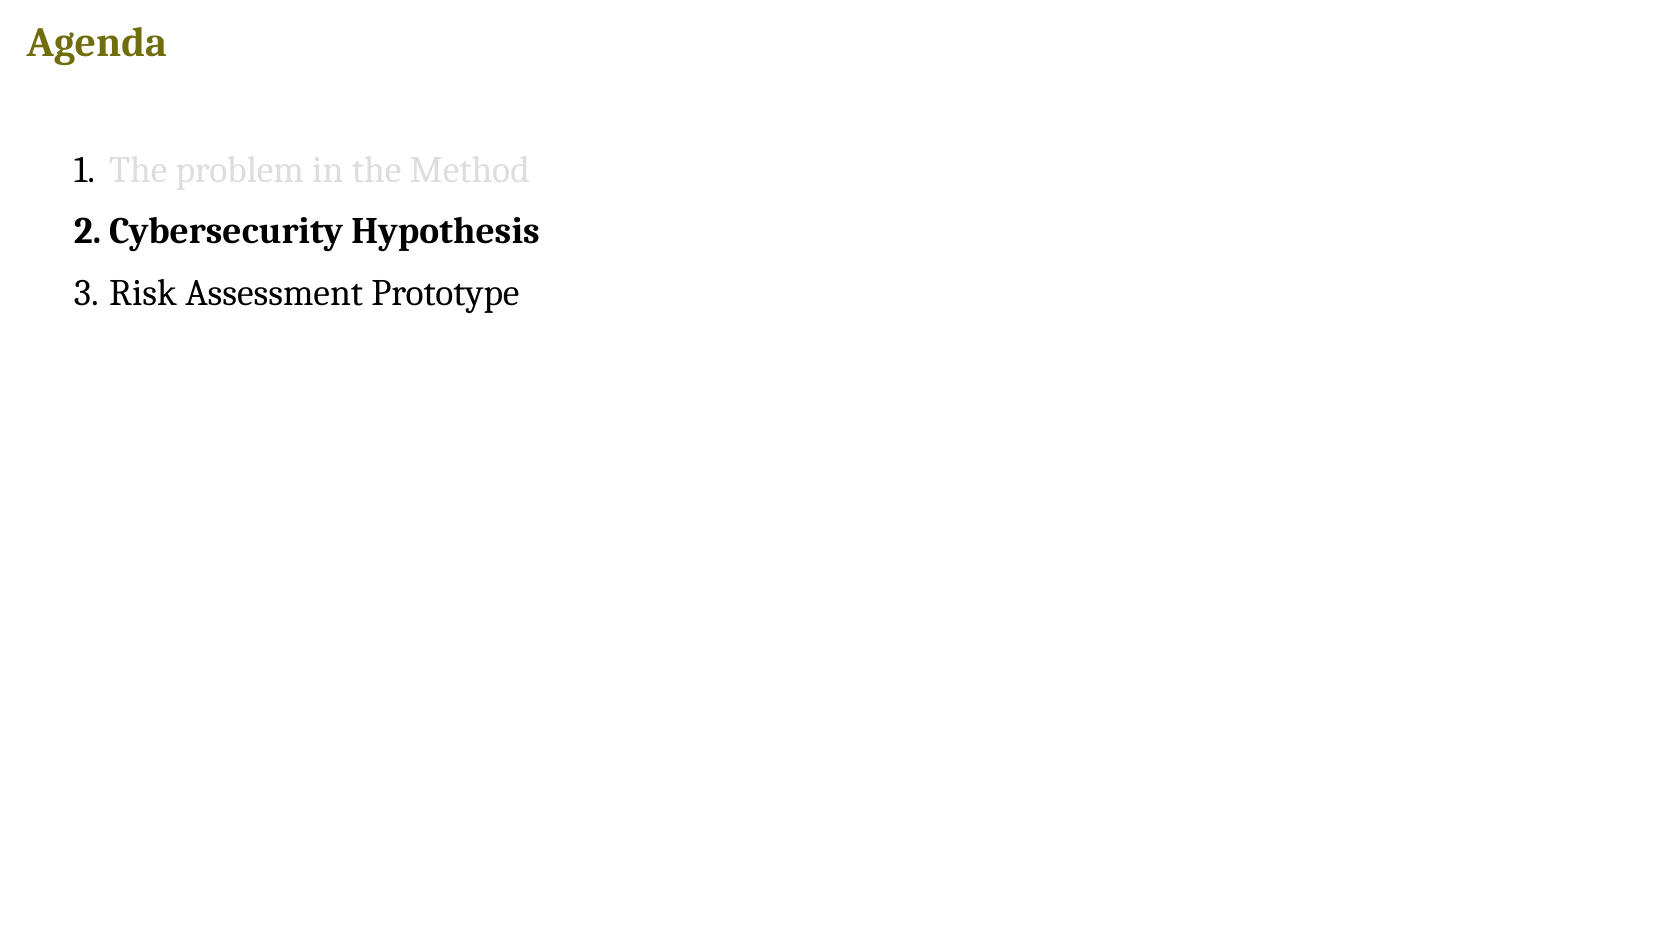

Agenda
The problem in the Method
Cybersecurity Hypothesis
Risk Assessment Prototype